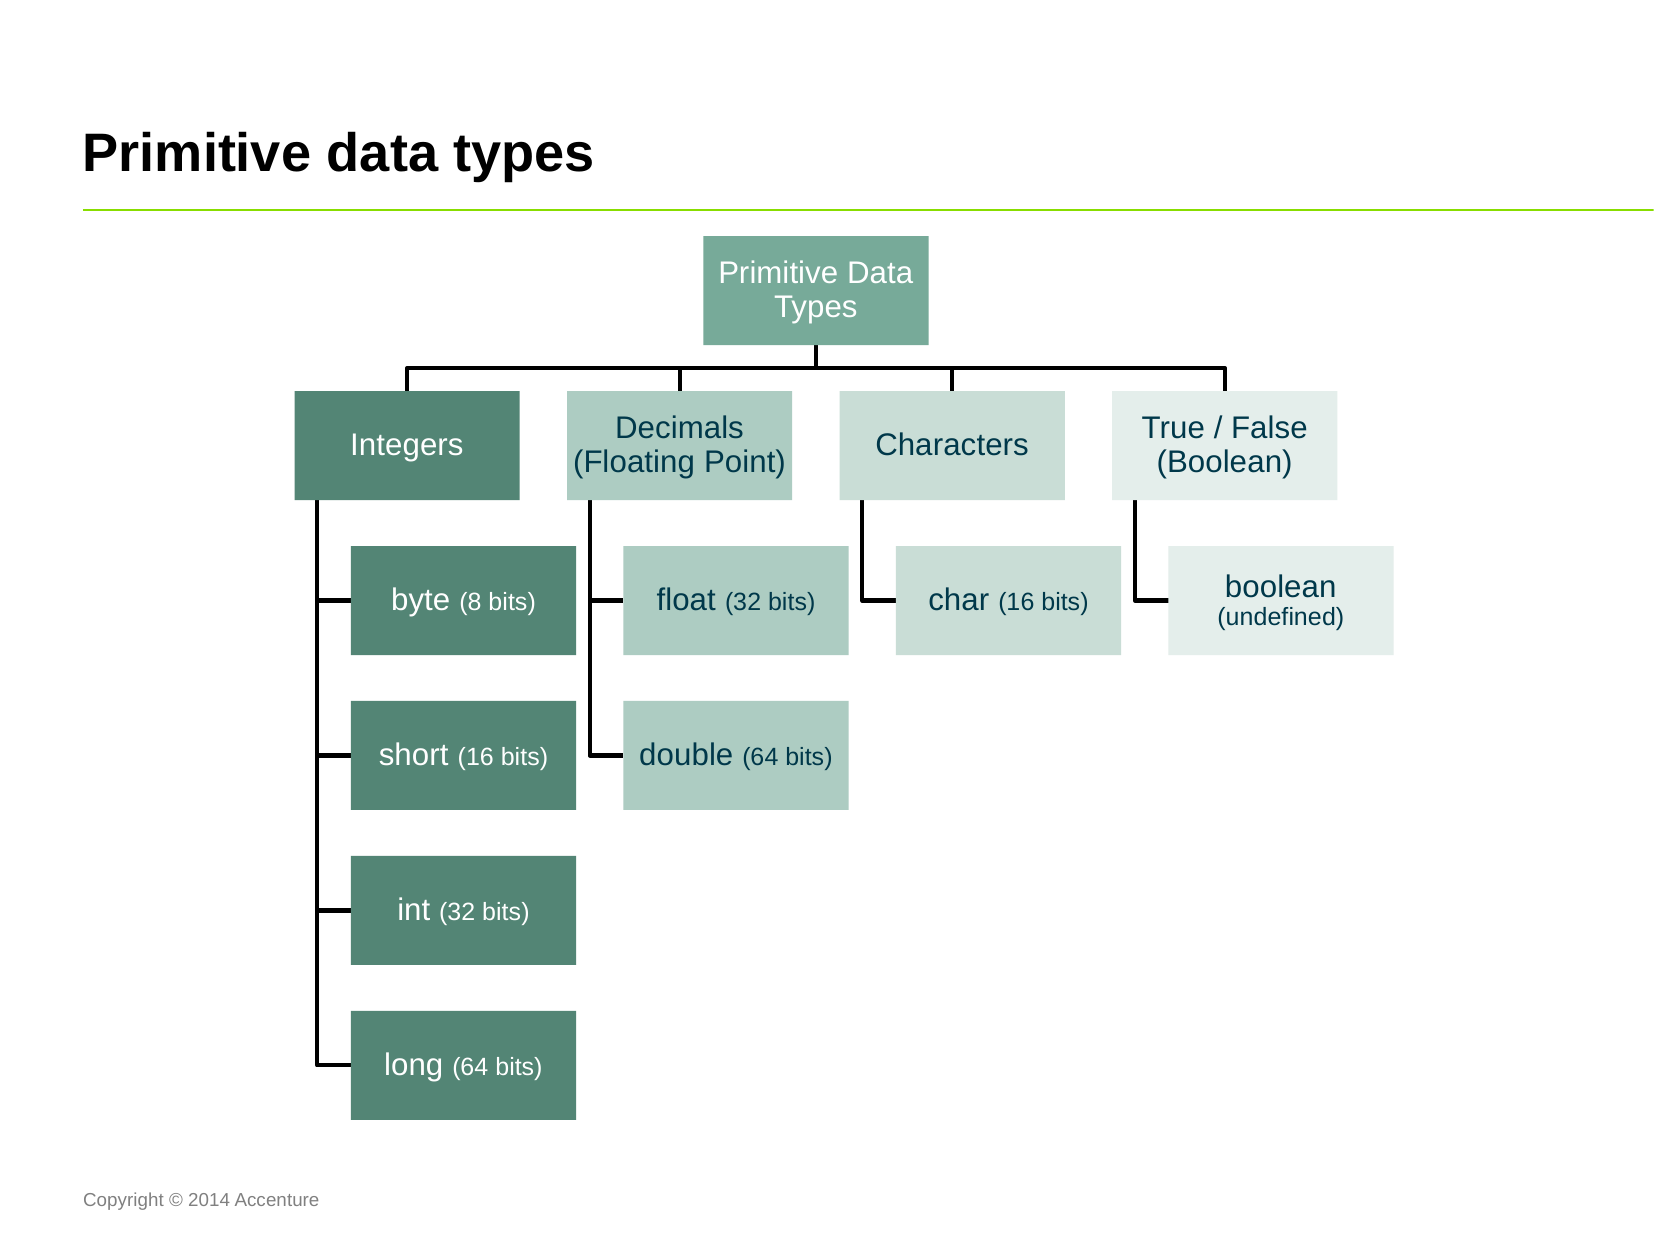

# Primitive data types
Primitive Data Types
Integers
Decimals (Floating Point)
Characters
True / False (Boolean)
byte (8 bits)
float (32 bits)
char (16 bits)
boolean (undefined)
short (16 bits)
double (64 bits)
int (32 bits)
long (64 bits)